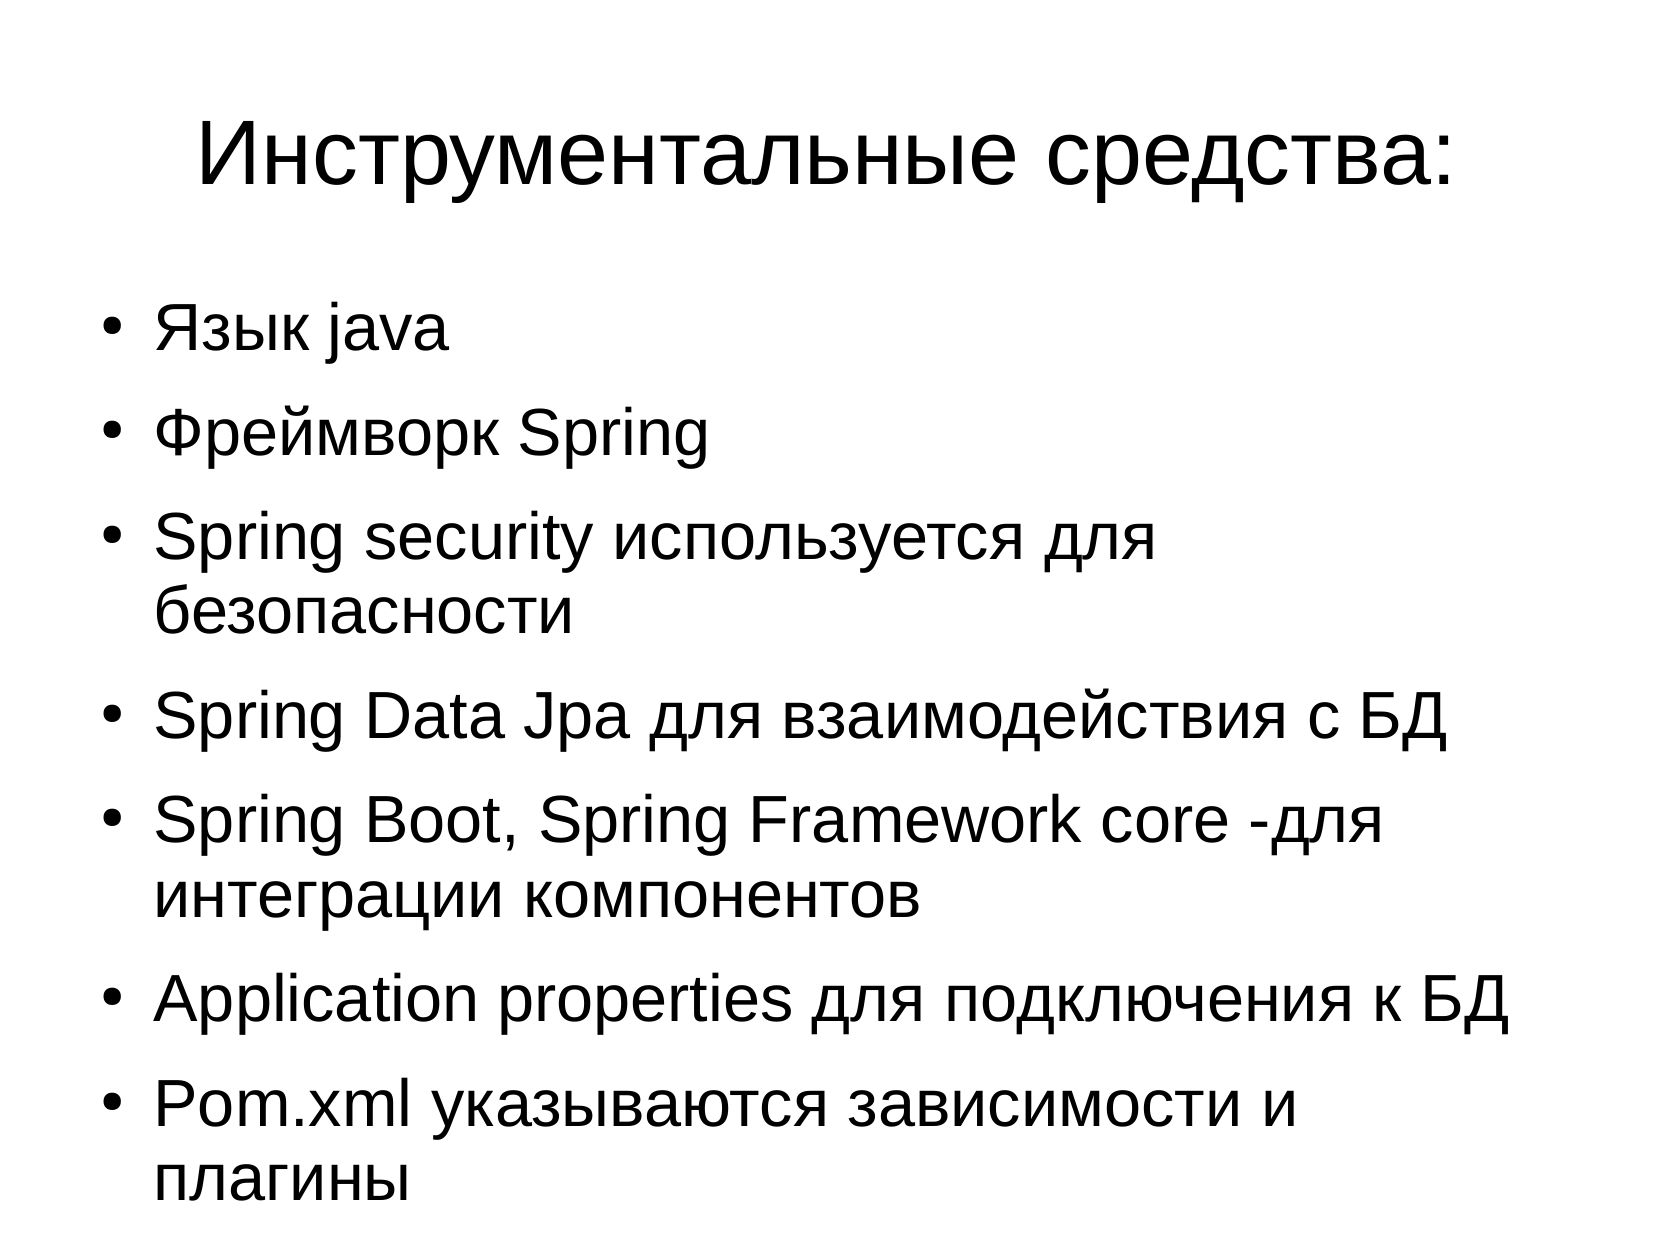

# Инструментальные средства:
Язык java
Фреймворк Spring
Spring security используется для безопасности
Spring Data Jpa для взаимодействия с БД
Spring Boot, Spring Framework core -для интеграции компонентов
Application properties для подключения к БД
Pom.xml указываются зависимости и плагины